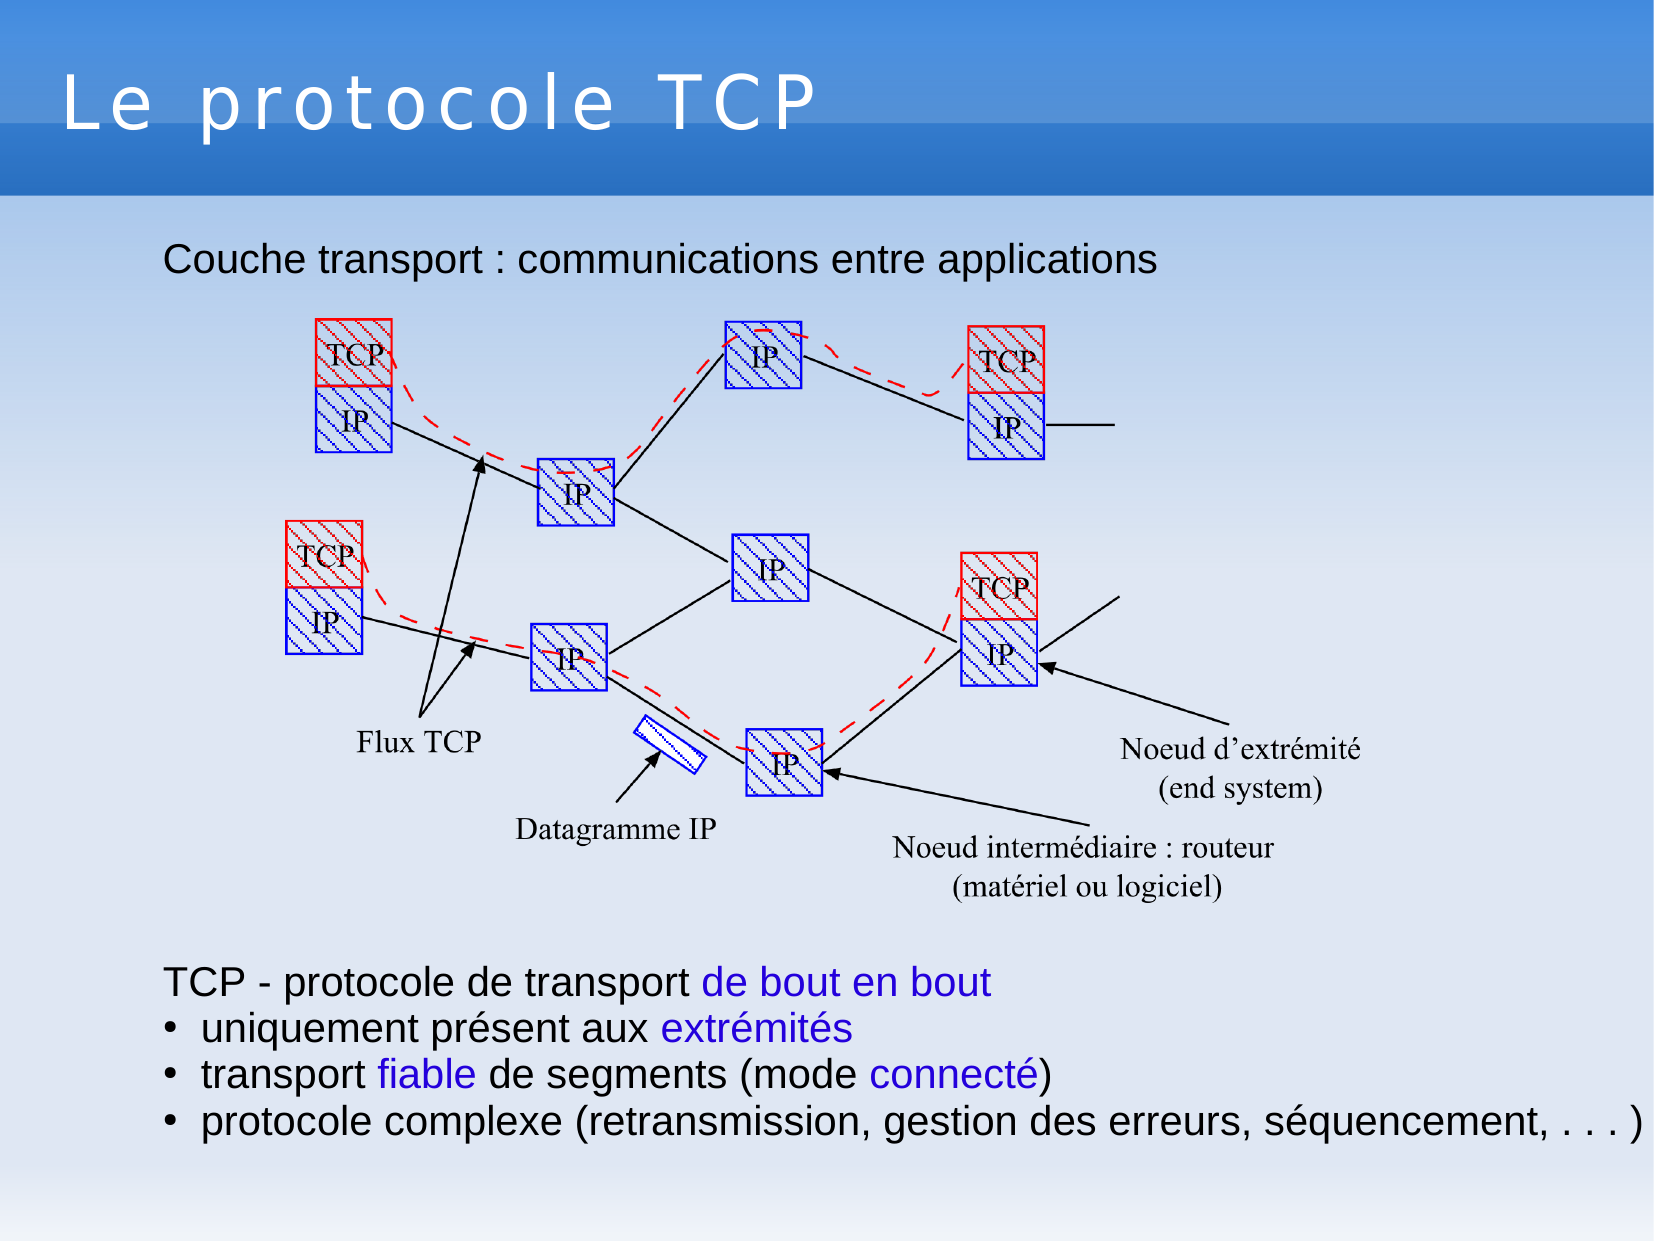

# Le protocole TCP
Couche transport : communications entre applications
TCP - protocole de transport de bout en bout
 uniquement présent aux extrémités
 transport fiable de segments (mode connecté)
 protocole complexe (retransmission, gestion des erreurs, séquencement, . . . )